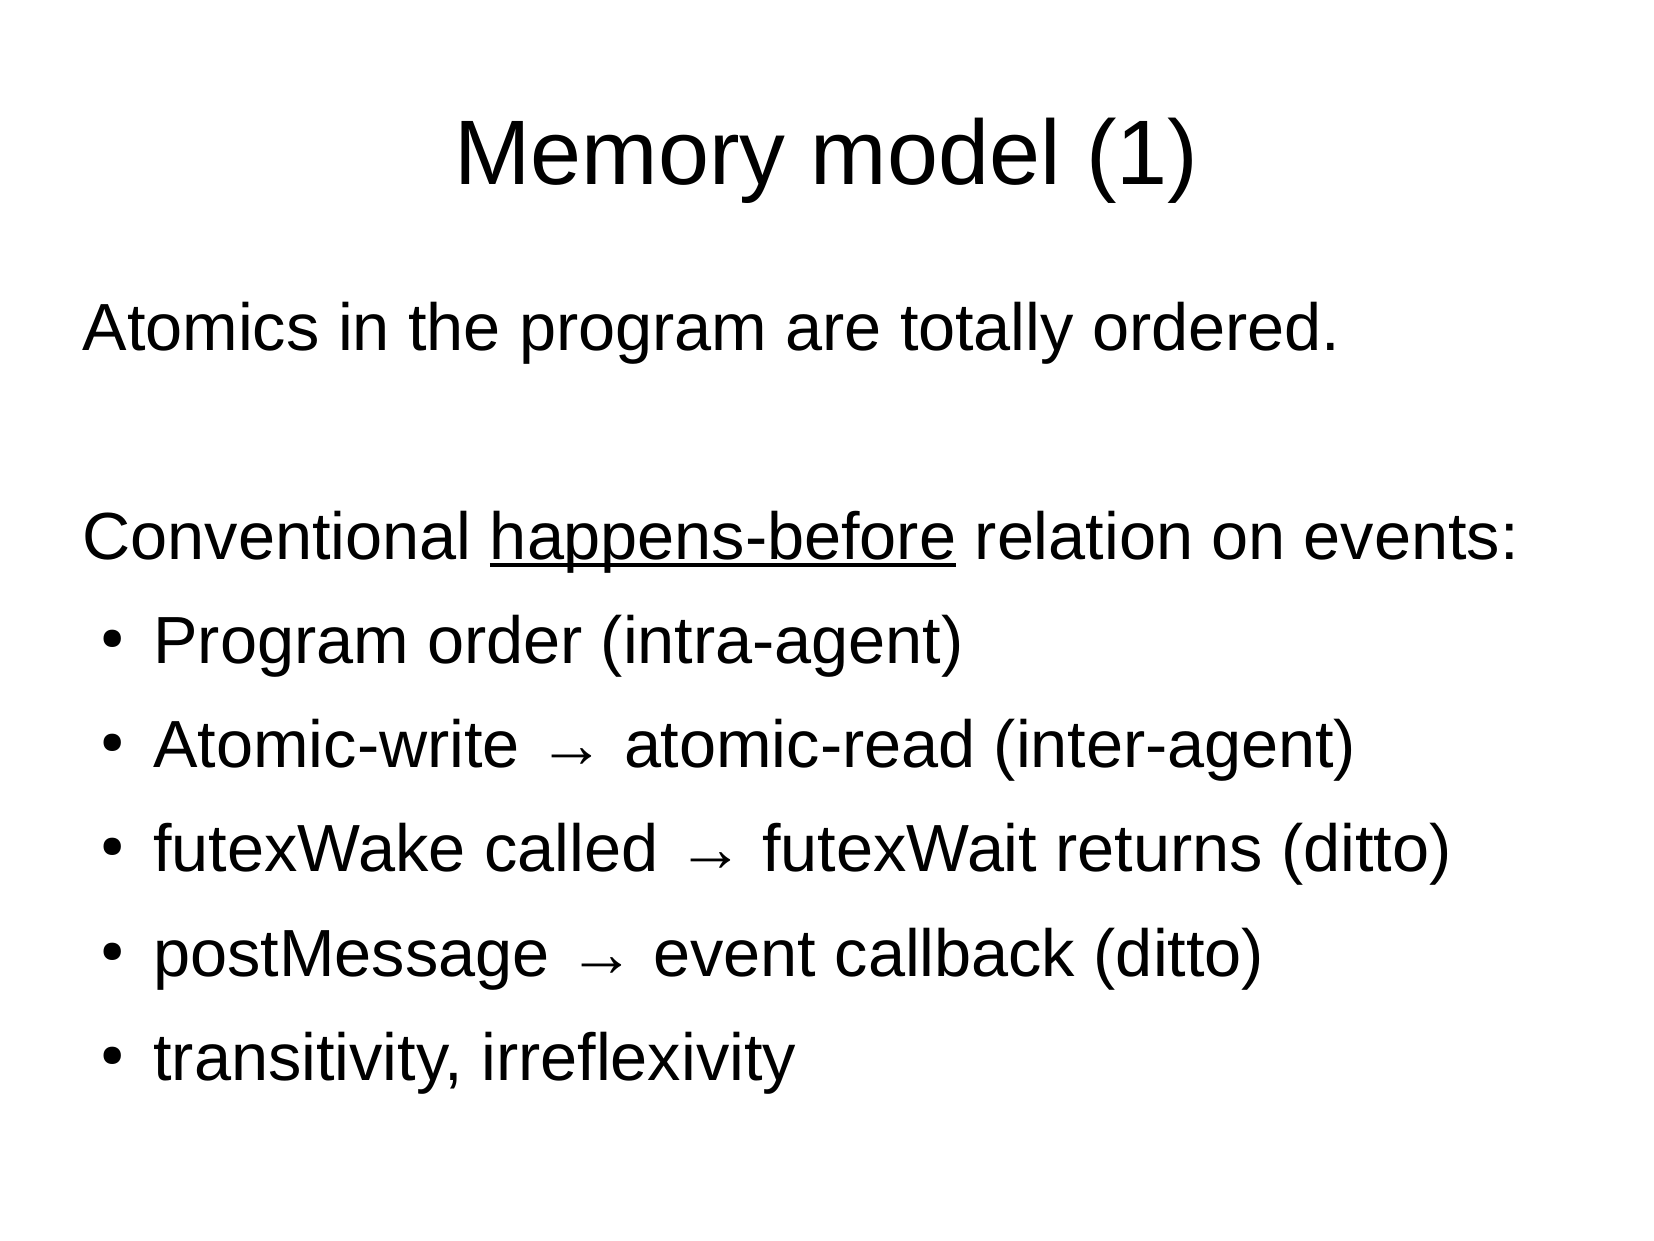

# Memory model (1)
Atomics in the program are totally ordered.
Conventional happens-before relation on events:
Program order (intra-agent)
Atomic-write → atomic-read (inter-agent)
futexWake called → futexWait returns (ditto)
postMessage → event callback (ditto)
transitivity, irreflexivity